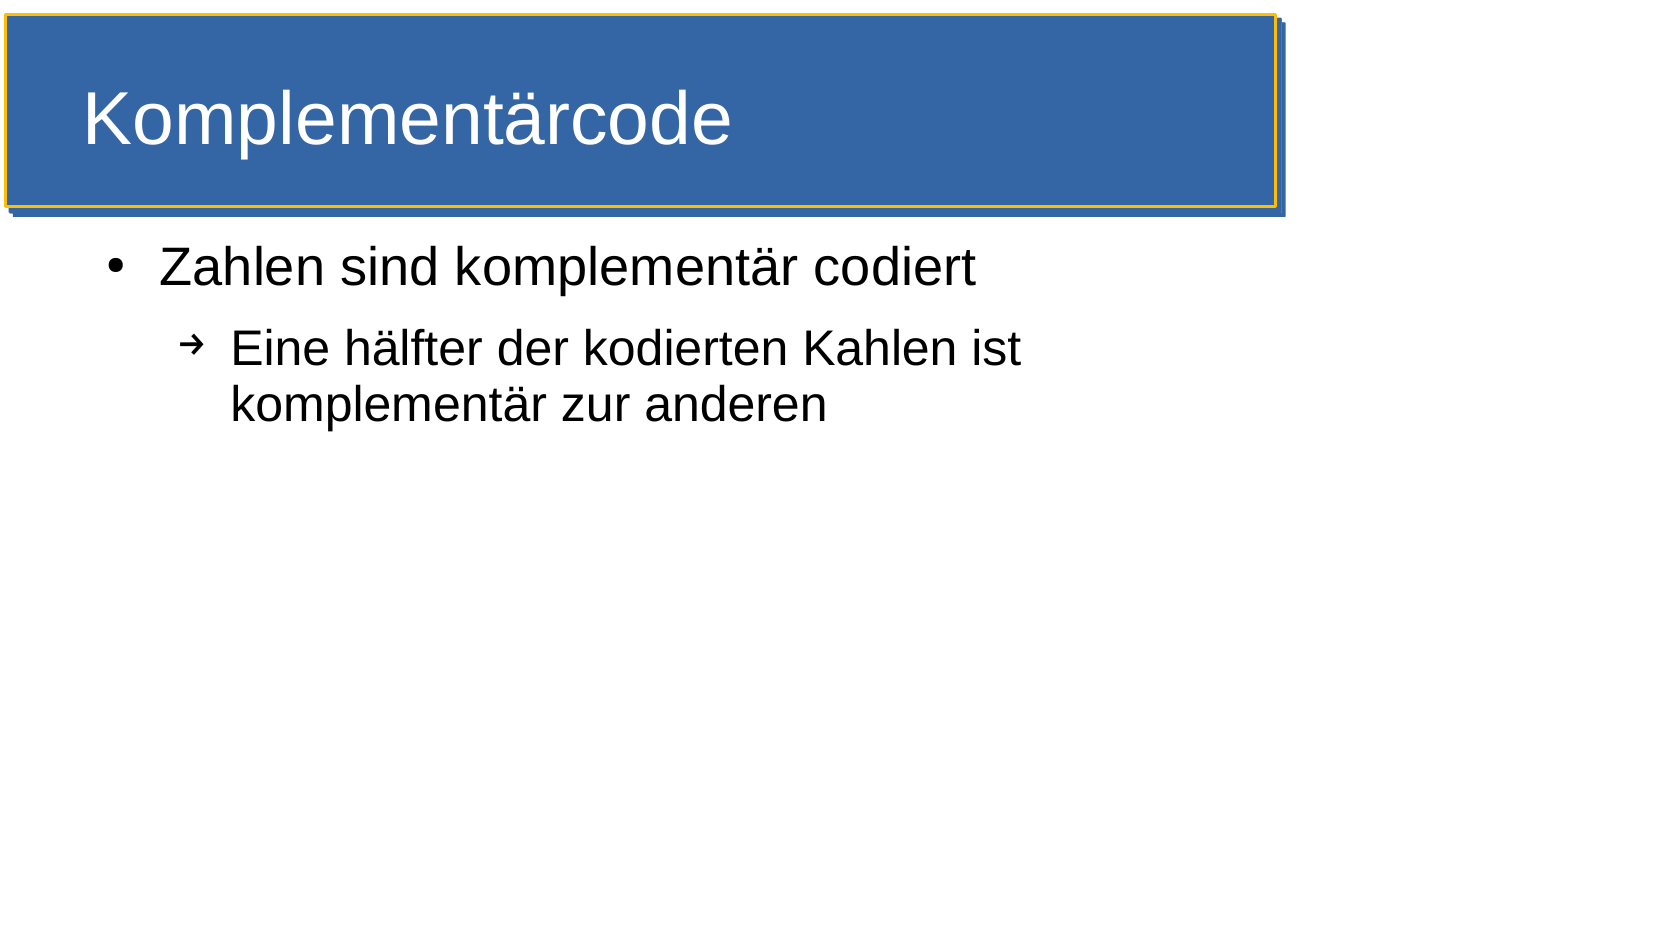

# Komplementärcode
Zahlen sind komplementär codiert
Eine hälfter der kodierten Kahlen ist komplementär zur anderen